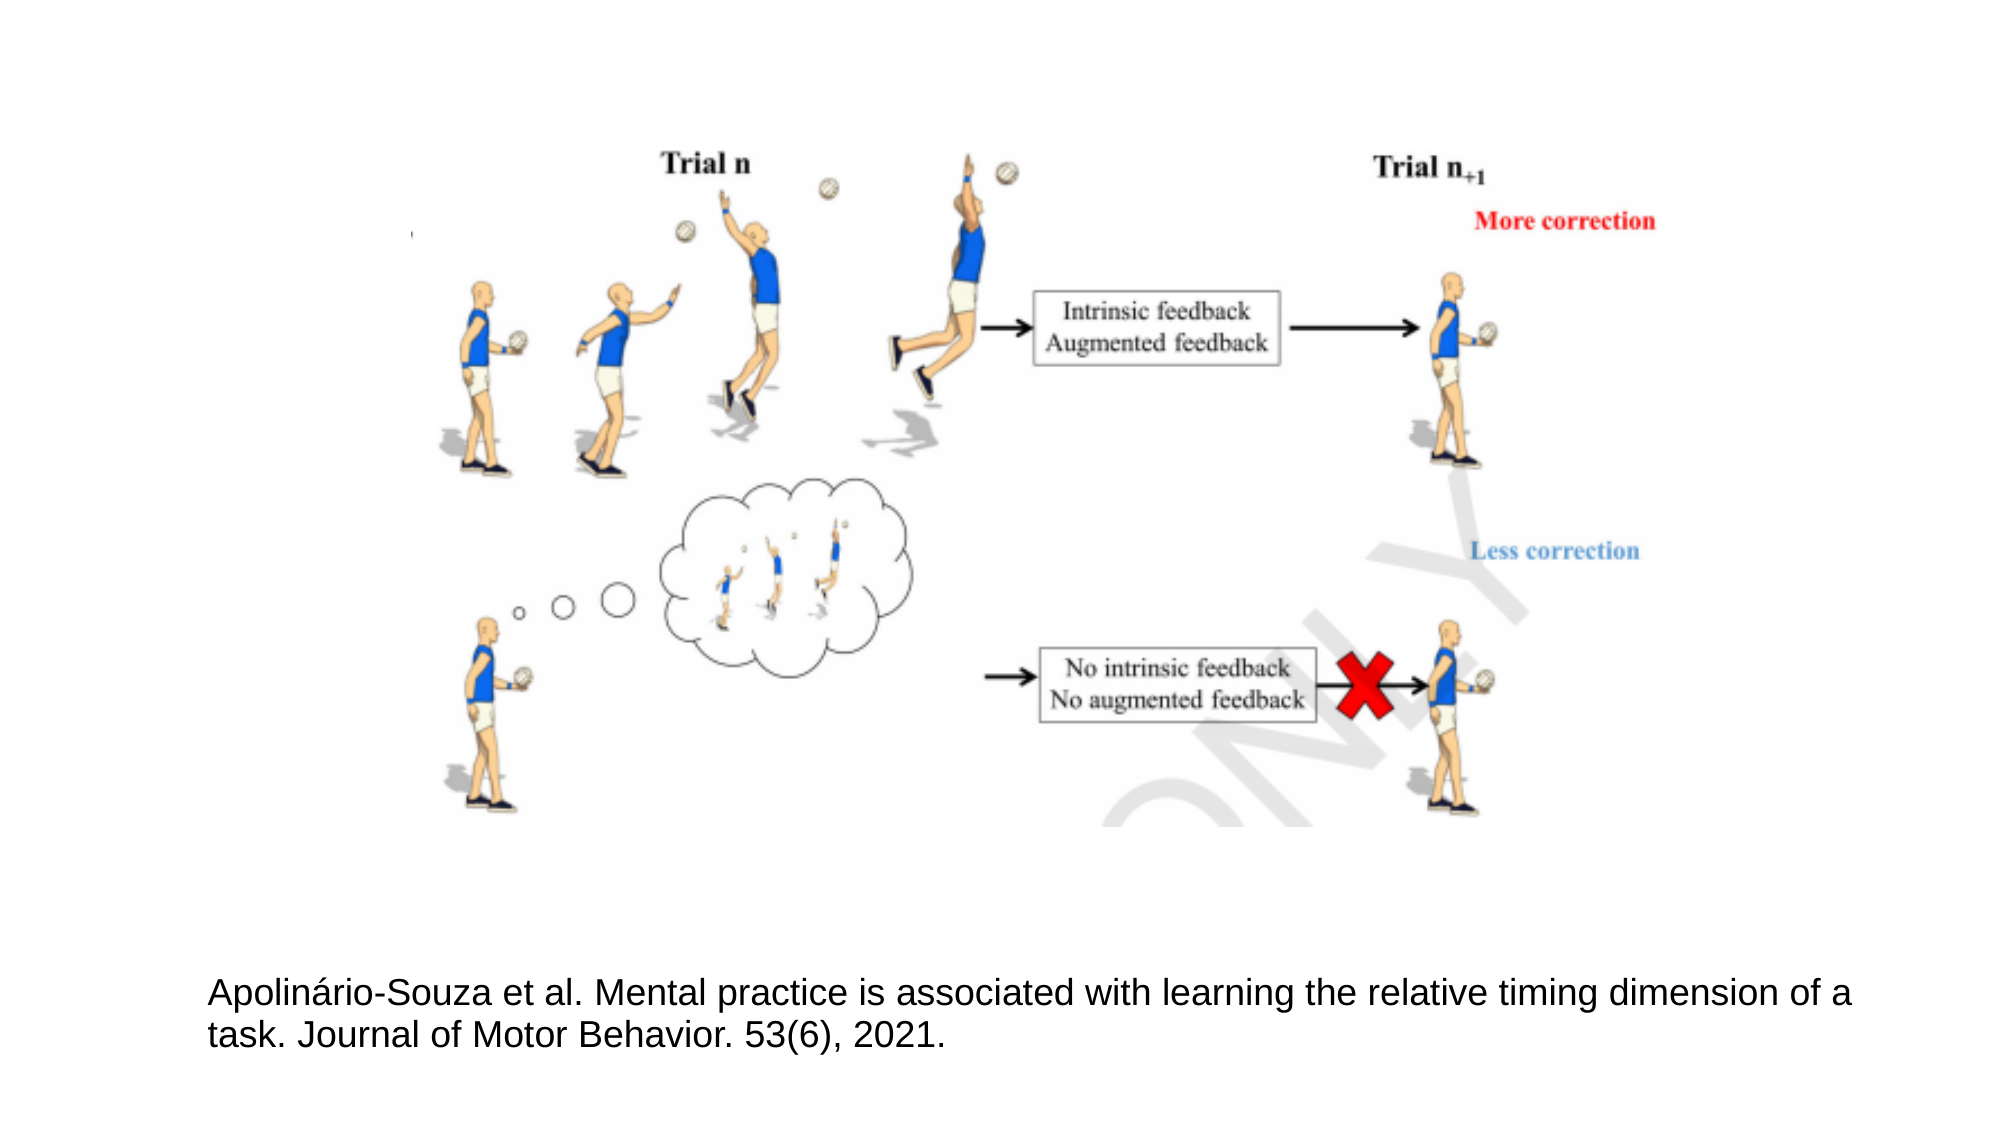

Apolinário-Souza et al. Mental practice is associated with learning the relative timing dimension of a task. Journal of Motor Behavior. 53(6), 2021.